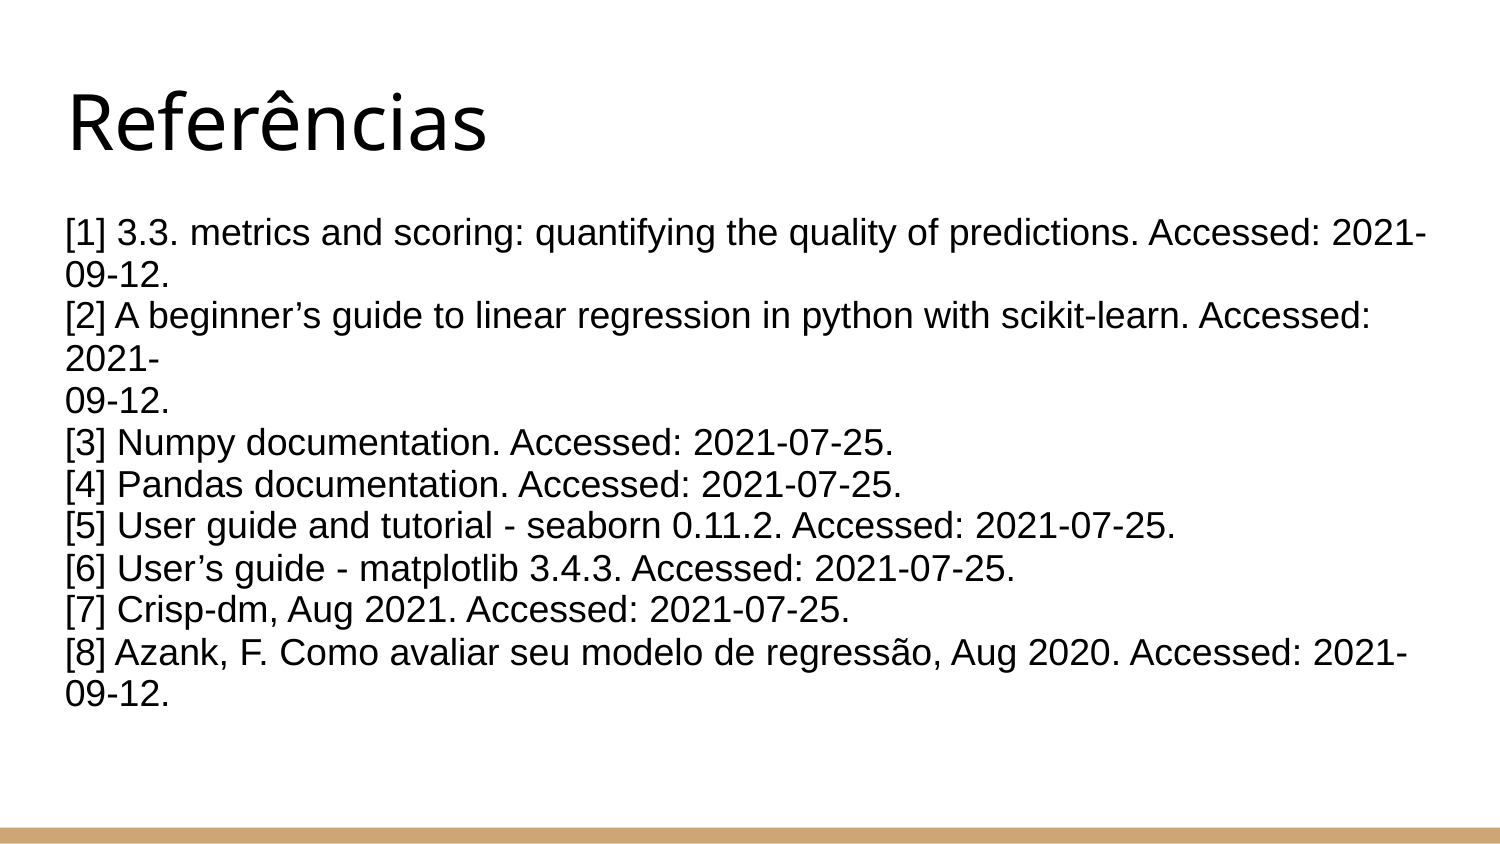

# Referências
[1] 3.3. metrics and scoring: quantifying the quality of predictions. Accessed: 2021-09-12.
[2] A beginner’s guide to linear regression in python with scikit-learn. Accessed: 2021-
09-12.
[3] Numpy documentation. Accessed: 2021-07-25.
[4] Pandas documentation. Accessed: 2021-07-25.
[5] User guide and tutorial - seaborn 0.11.2. Accessed: 2021-07-25.
[6] User’s guide - matplotlib 3.4.3. Accessed: 2021-07-25.
[7] Crisp-dm, Aug 2021. Accessed: 2021-07-25.
[8] Azank, F. Como avaliar seu modelo de regressão, Aug 2020. Accessed: 2021-09-12.